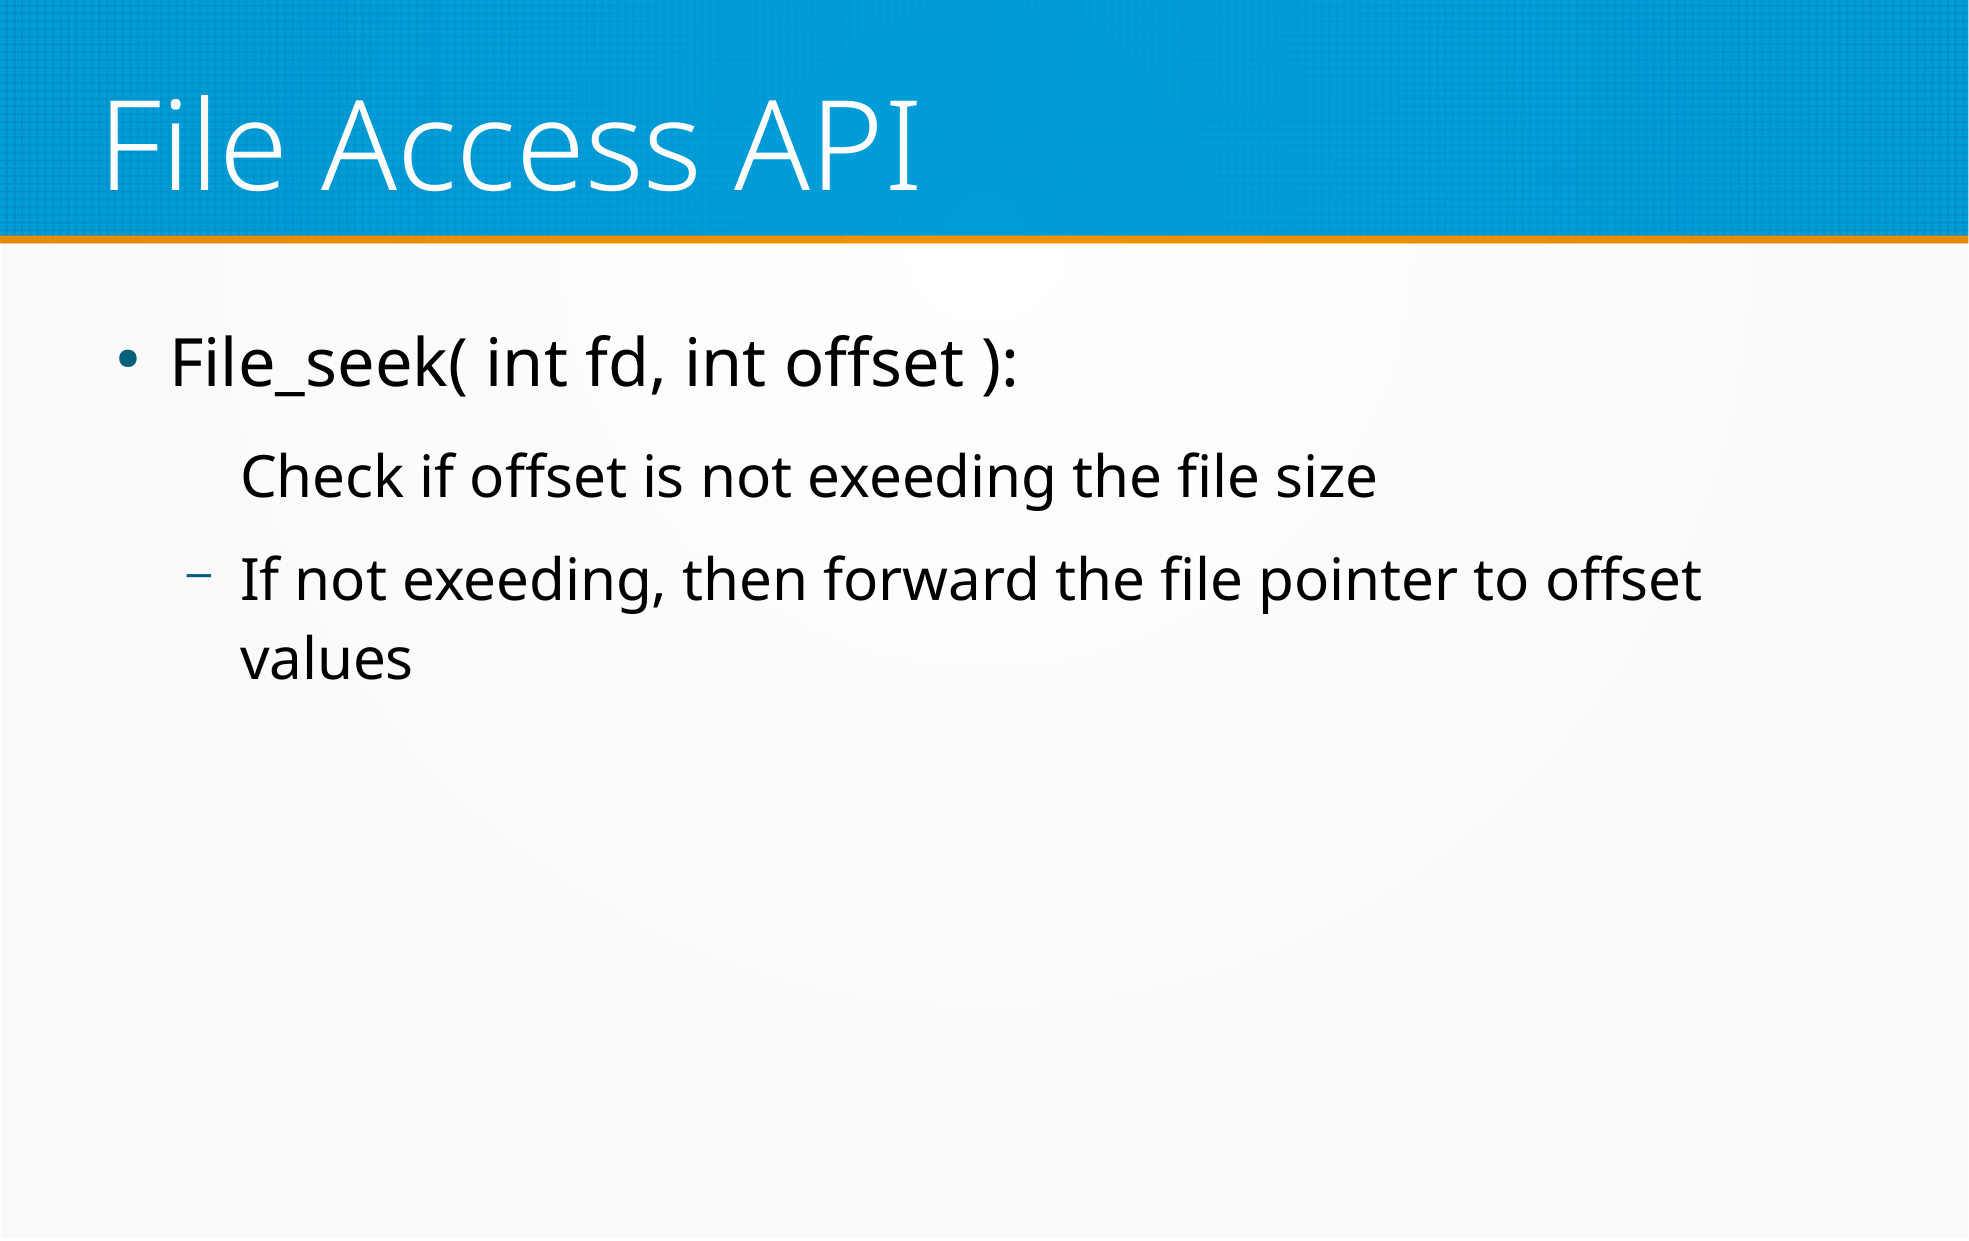

# File Access API
File_seek( int fd, int offset ):
Check if offset is not exeeding the file size
If not exeeding, then forward the file pointer to offset values